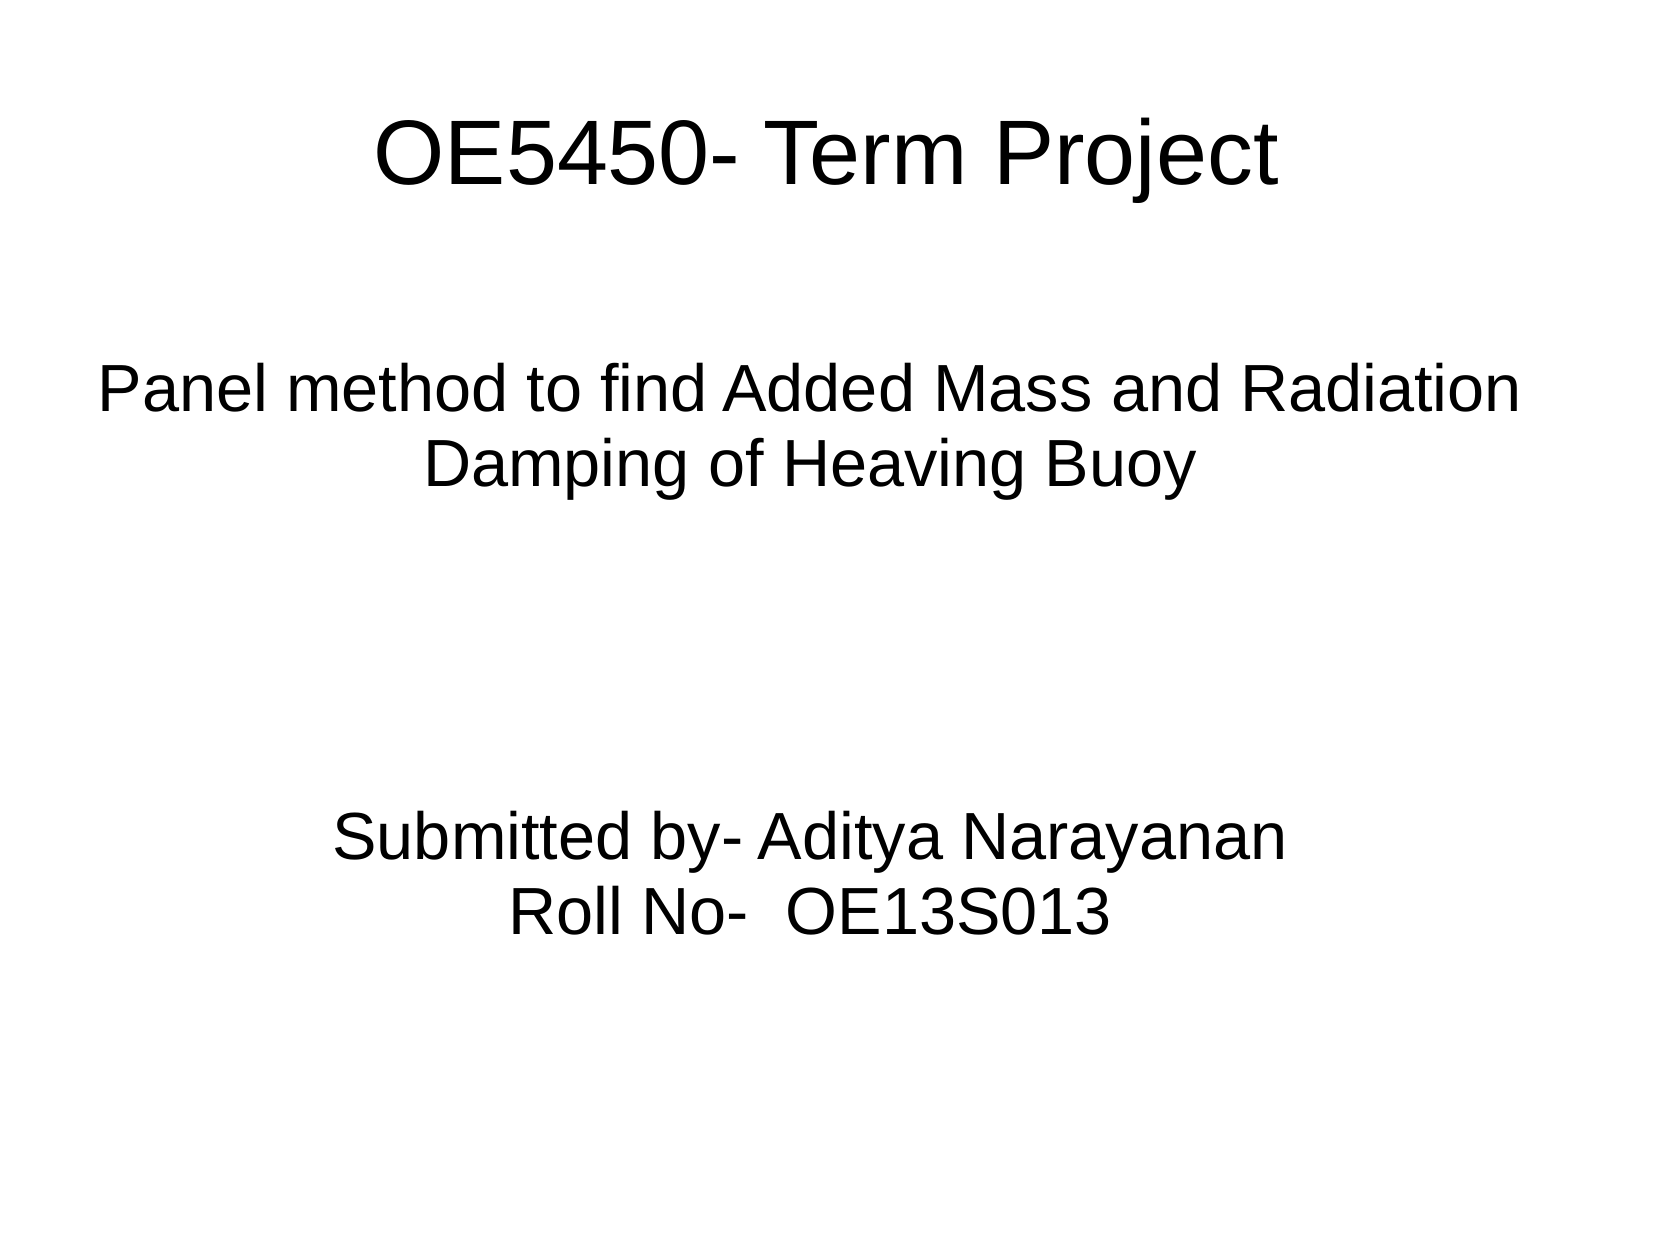

# OE5450- Term Project
Panel method to find Added Mass and Radiation Damping of Heaving Buoy
Submitted by- Aditya Narayanan
Roll No- OE13S013